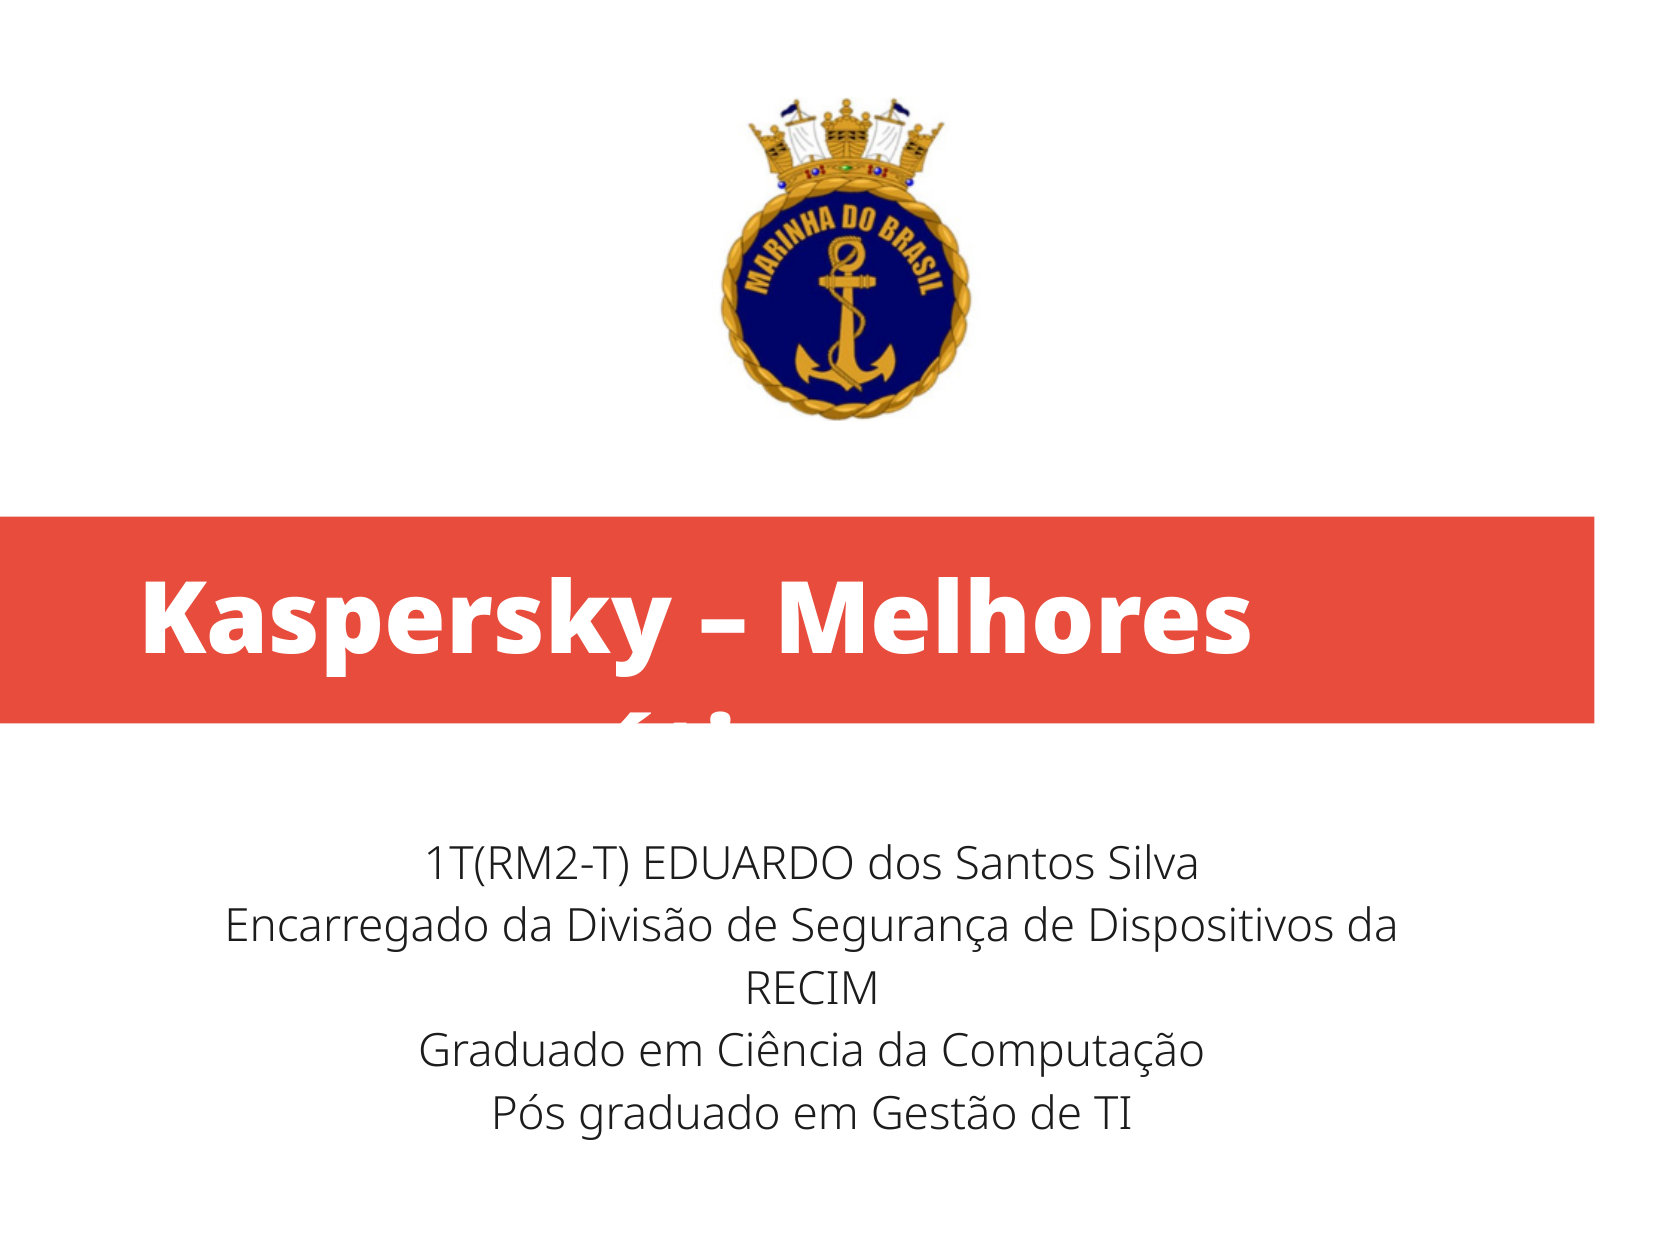

# Kaspersky – Melhores práticas
1T(RM2-T) EDUARDO dos Santos Silva
Encarregado da Divisão de Segurança de Dispositivos da RECIM
Graduado em Ciência da Computação
Pós graduado em Gestão de TI